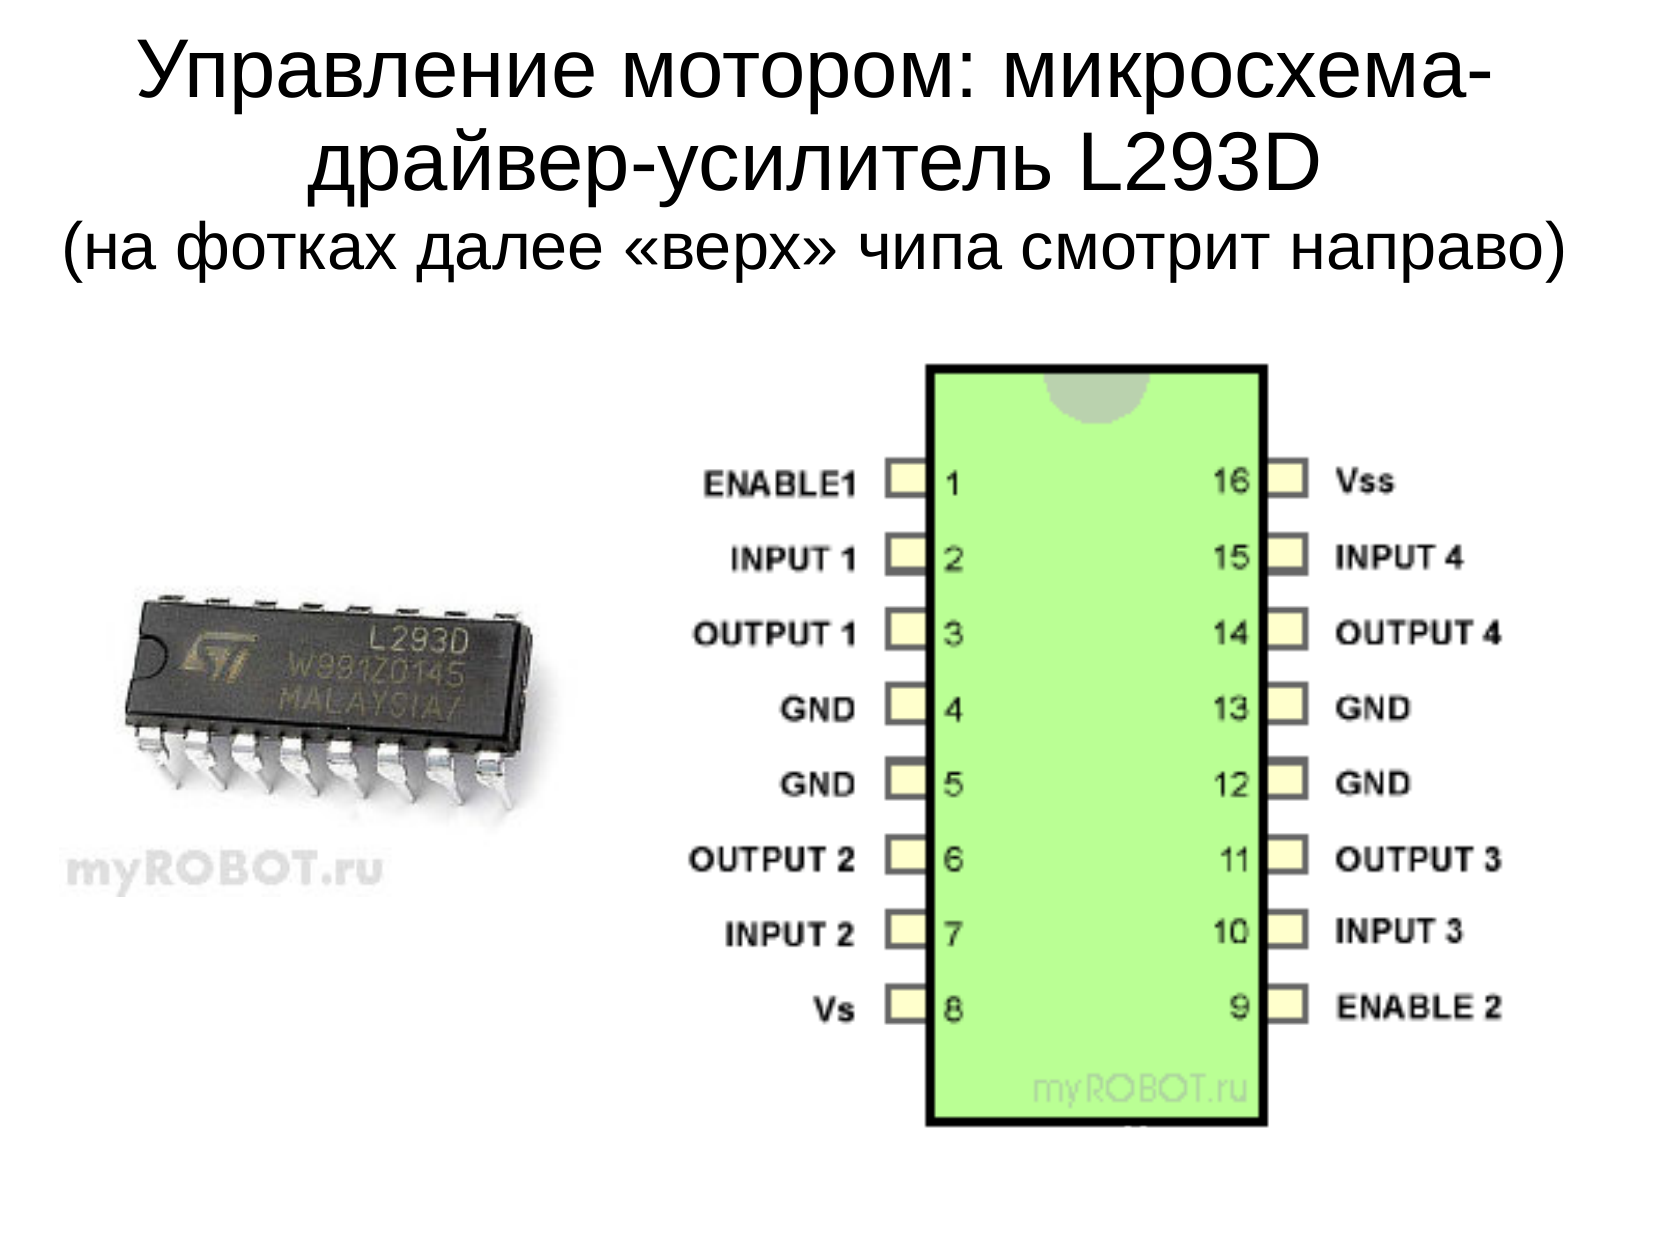

# Управление мотором: микросхема-драйвер-усилитель L293D (на фотках далее «верх» чипа смотрит направо)